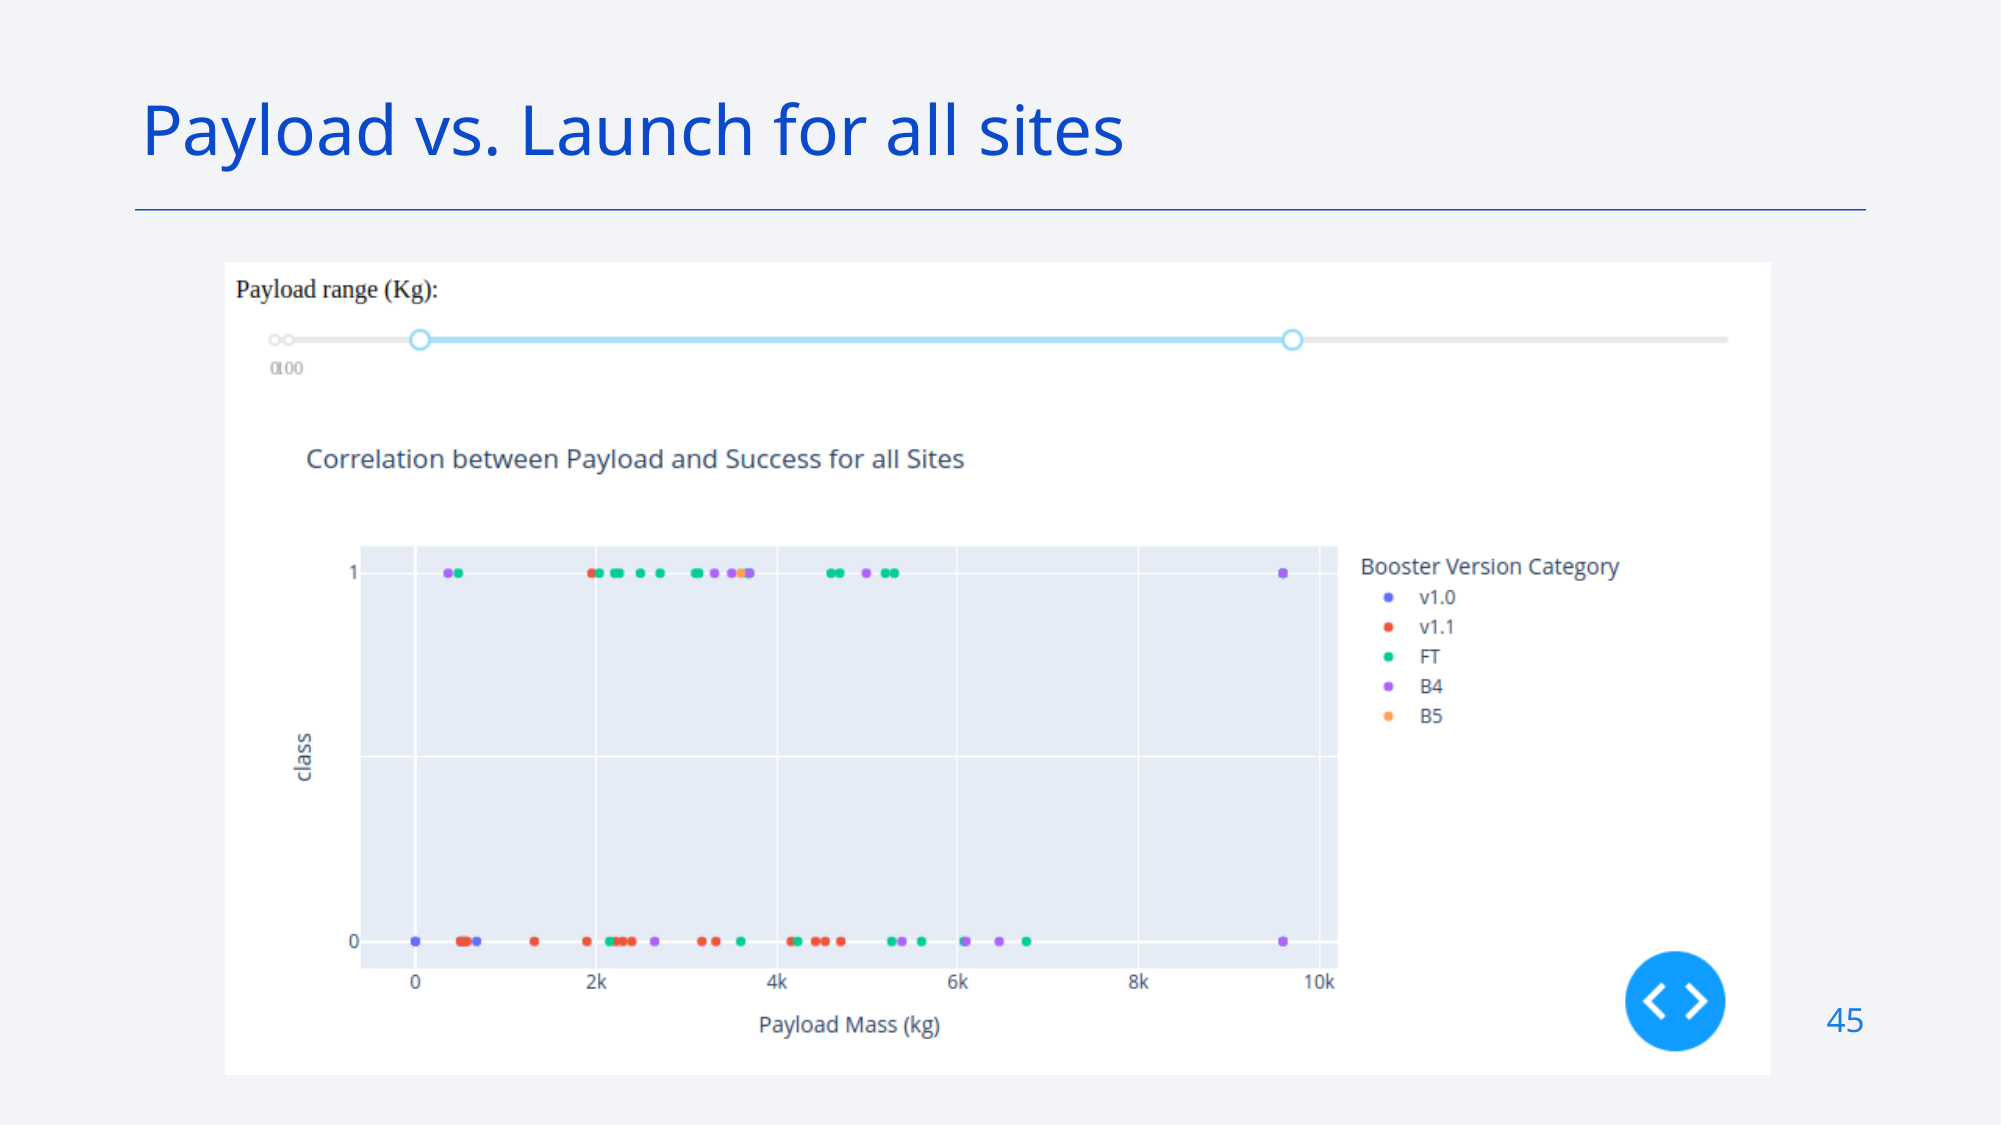

Payload vs. Launch for all sites
45